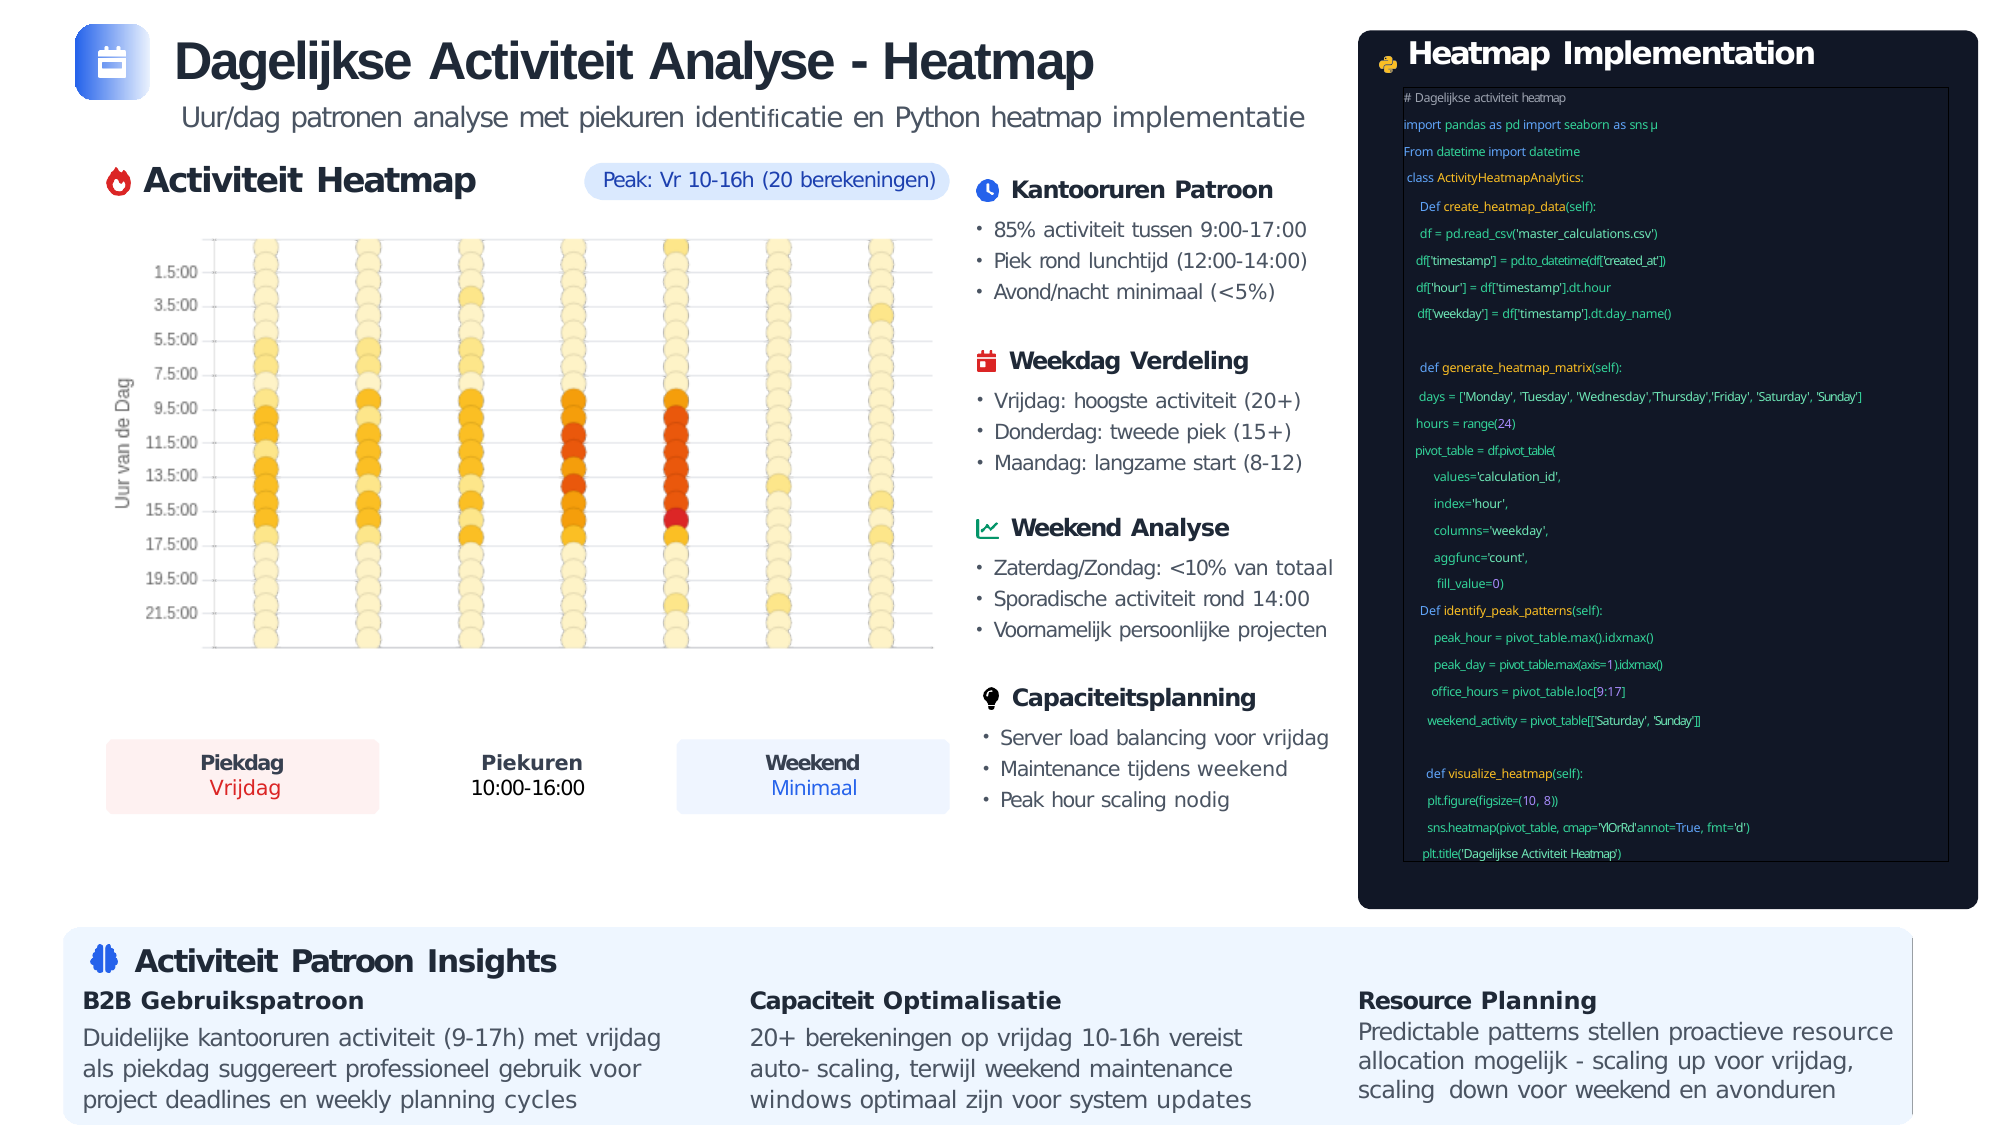

# Dagelijkse Activiteit Analyse - Heatmap
Heatmap Implementation
# Dagelijkse activiteit heatmap
import pandas as pd import seaborn as sns µ
From datetime import datetime
 class ActivityHeatmapAnalytics:
 Def create_heatmap_data(self):
 df = pd.read_csv('master_calculations.csv')
 df['timestamp'] = pd.to_datetime(df['created_at'])
 df['hour'] = df['timestamp'].dt.hour
 df['weekday'] = df['timestamp'].dt.day_name()
 def generate_heatmap_matrix(self):
 days = ['Monday', 'Tuesday', 'Wednesday','Thursday','Friday', 'Saturday', 'Sunday']
 hours = range(24)
 pivot_table = df.pivot_table(
 values='calculation_id',
 index='hour',
 columns='weekday',
 aggfunc='count',
 fill_value=0)
 Def identify_peak_patterns(self):
 peak_hour = pivot_table.max().idxmax()
 peak_day = pivot_table.max(axis=1).idxmax()
 office_hours = pivot_table.loc[9:17]
 weekend_activity = pivot_table[['Saturday', 'Sunday']]
 def visualize_heatmap(self):
 plt.figure(figsize=(10, 8))
 sns.heatmap(pivot_table, cmap='YlOrRd'annot=True, fmt='d')
plt.title('Dagelijkse Activiteit Heatmap')
Uur/dag patronen analyse met piekuren identiﬁcatie en Python heatmap implementatie
Activiteit Heatmap
Peak: Vr 10-16h (20 berekeningen)
Kantooruren Patroon
85% activiteit tussen 9:00-17:00
Piek rond lunchtijd (12:00-14:00)
Avond/nacht minimaal (<5%)
Weekdag Verdeling
Vrijdag: hoogste activiteit (20+)
Donderdag: tweede piek (15+)
Maandag: langzame start (8-12)
Weekend Analyse
Zaterdag/Zondag: <10% van totaal
Sporadische activiteit rond 14:00
Voornamelijk persoonlijke projecten
Capaciteitsplanning
Server load balancing voor vrijdag
Maintenance tijdens weekend
Peak hour scaling nodig
Piekdag Vrijdag
Piekuren 10:00-16:00
Weekend Minimaal
Activiteit Patroon Insights
B2B Gebruikspatroon
Duidelijke kantooruren activiteit (9-17h) met vrijdag als piekdag suggereert professioneel gebruik voor project deadlines en weekly planning cycles
Capaciteit Optimalisatie
20+ berekeningen op vrijdag 10-16h vereist auto- scaling, terwijl weekend maintenance windows optimaal zijn voor system updates
Resource Planning
Predictable patterns stellen proactieve resource allocation mogelijk - scaling up voor vrijdag, scaling down voor weekend en avonduren